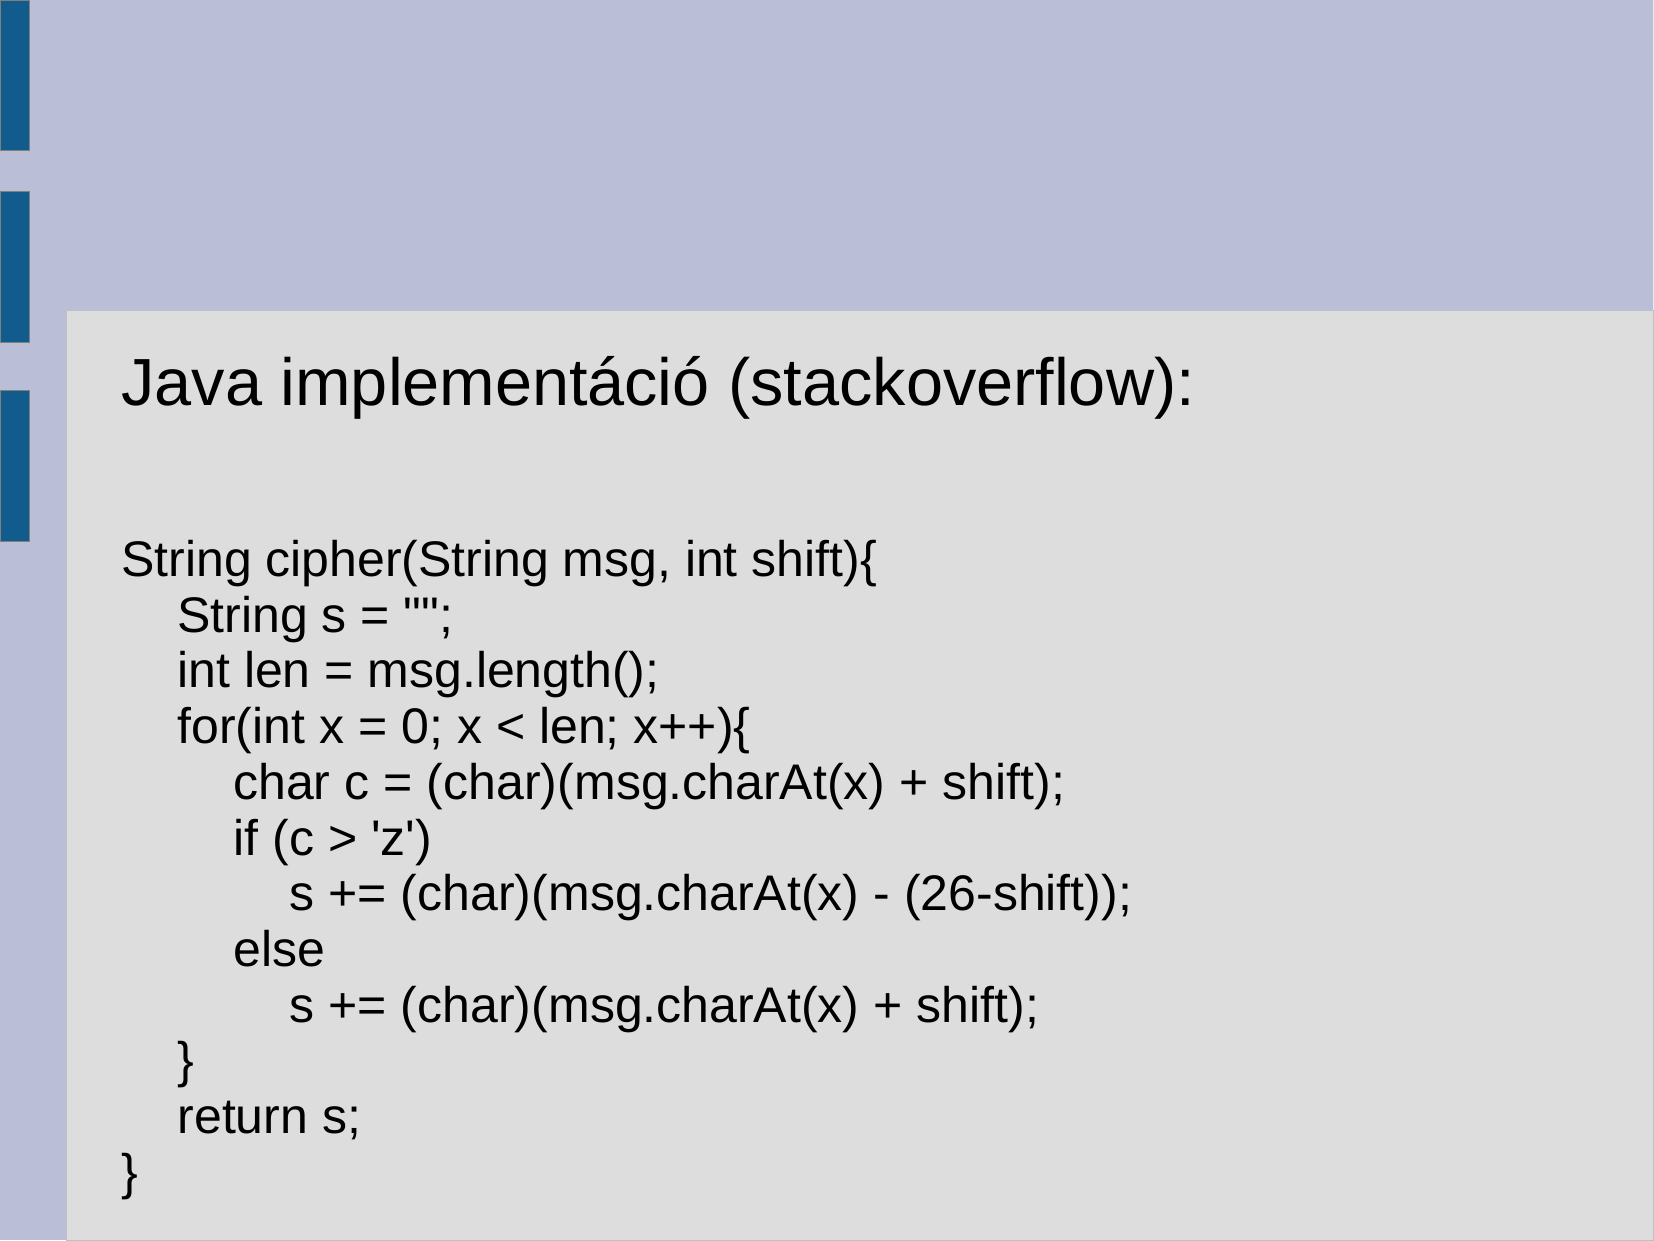

# Java implementáció (stackoverflow):
String cipher(String msg, int shift){
 String s = "";
 int len = msg.length();
 for(int x = 0; x < len; x++){
 char c = (char)(msg.charAt(x) + shift);
 if (c > 'z')
 s += (char)(msg.charAt(x) - (26-shift));
 else
 s += (char)(msg.charAt(x) + shift);
 }
 return s;
}